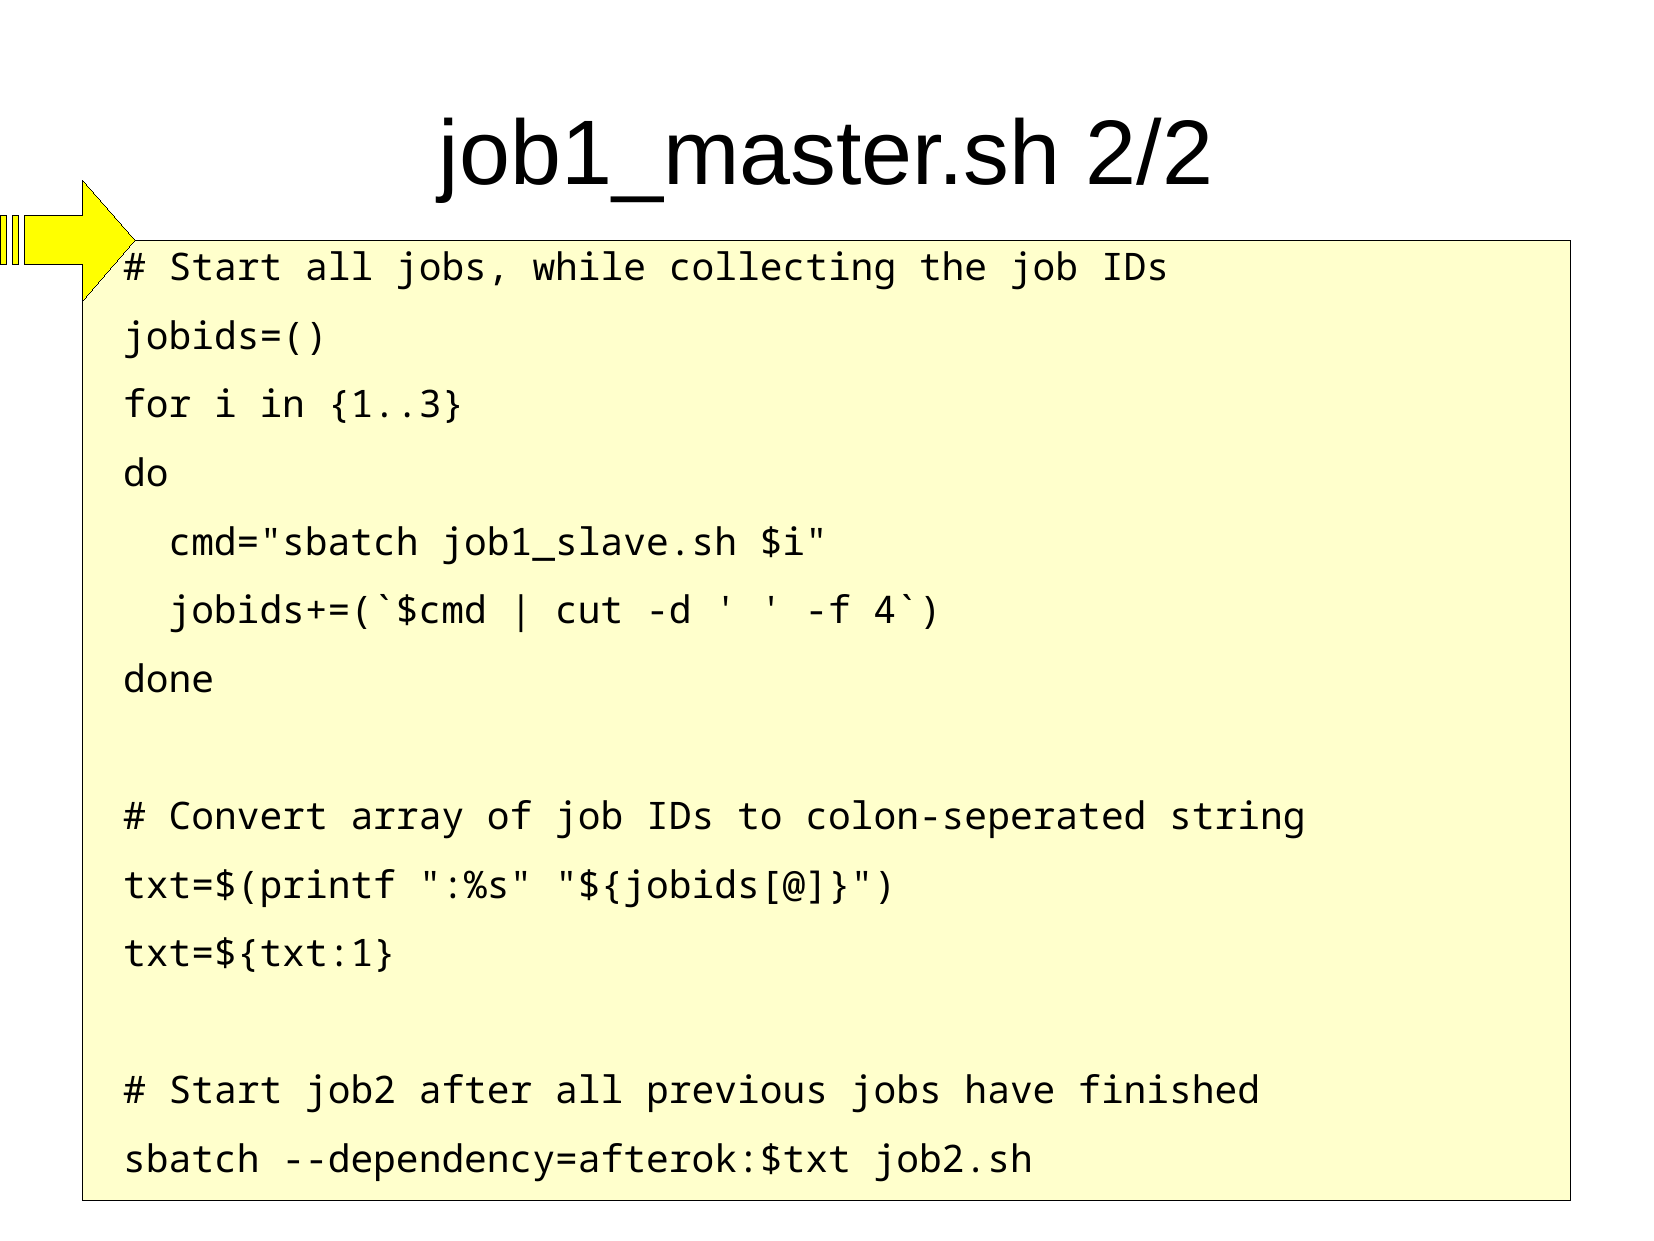

# job1_master.sh 2/2
# Start all jobs, while collecting the job IDs
jobids=()
for i in {1..3}
do
 cmd="sbatch job1_slave.sh $i"
 jobids+=(`$cmd | cut -d ' ' -f 4`)
done
# Convert array of job IDs to colon-seperated string
txt=$(printf ":%s" "${jobids[@]}")
txt=${txt:1}
# Start job2 after all previous jobs have finished
sbatch --dependency=afterok:$txt job2.sh